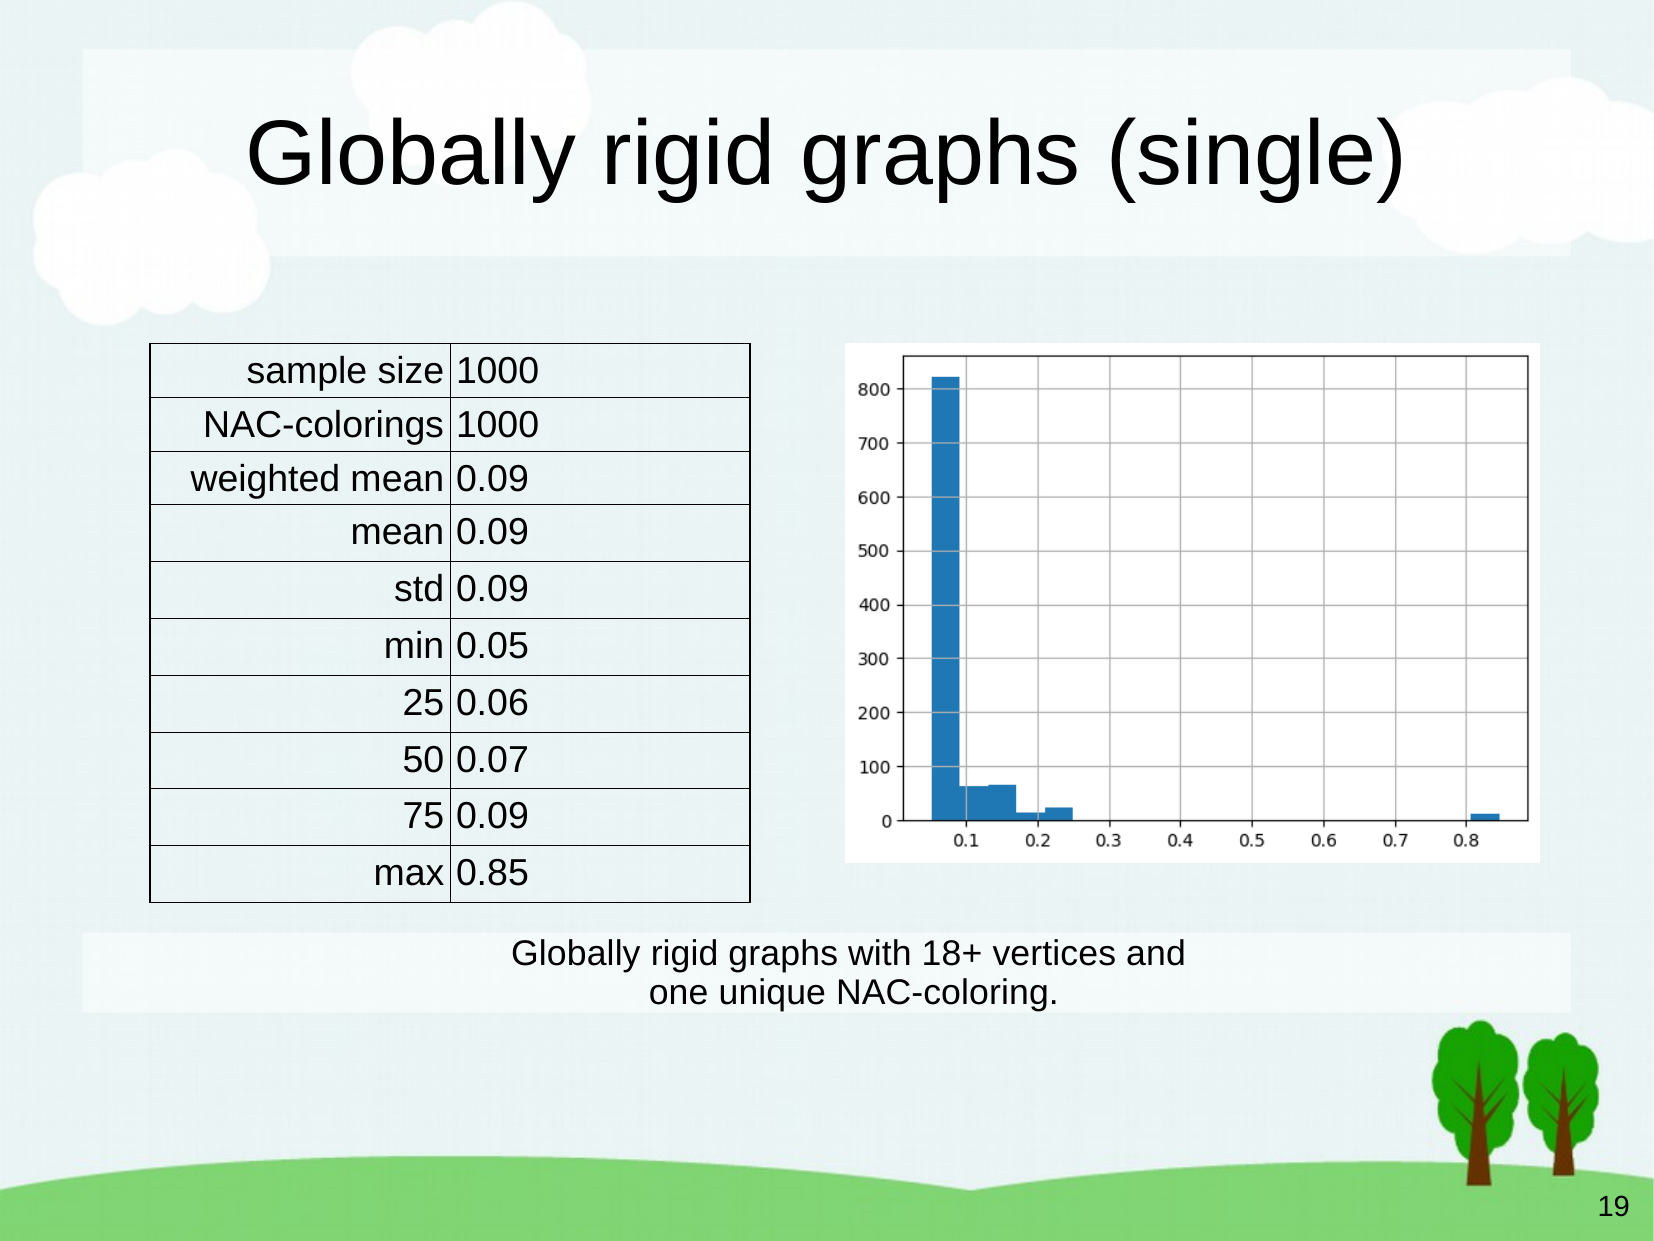

# Globally rigid graphs (single)
| sample size | 1000 |
| --- | --- |
| NAC-colorings | 1000 |
| weighted mean | 0.09 |
| mean | 0.09 |
| std | 0.09 |
| min | 0.05 |
| 25 | 0.06 |
| 50 | 0.07 |
| 75 | 0.09 |
| max | 0.85 |
Globally rigid graphs with 18+ vertices and
one unique NAC-coloring.
19